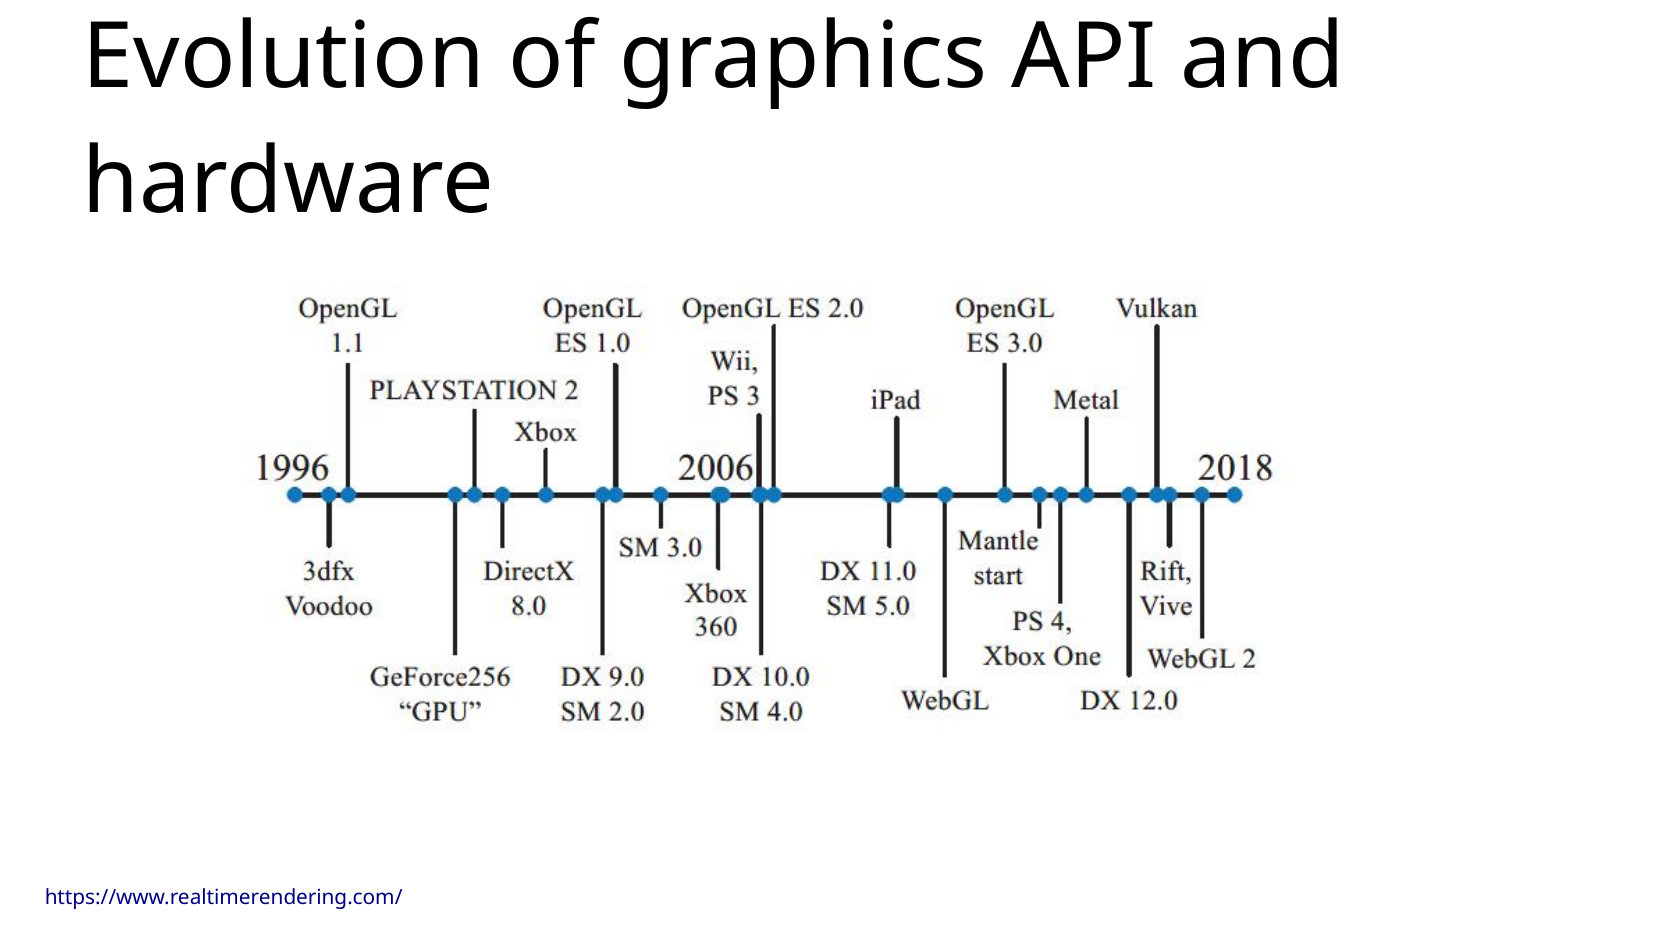

# Evolution of graphics API and hardware
https://www.realtimerendering.com/